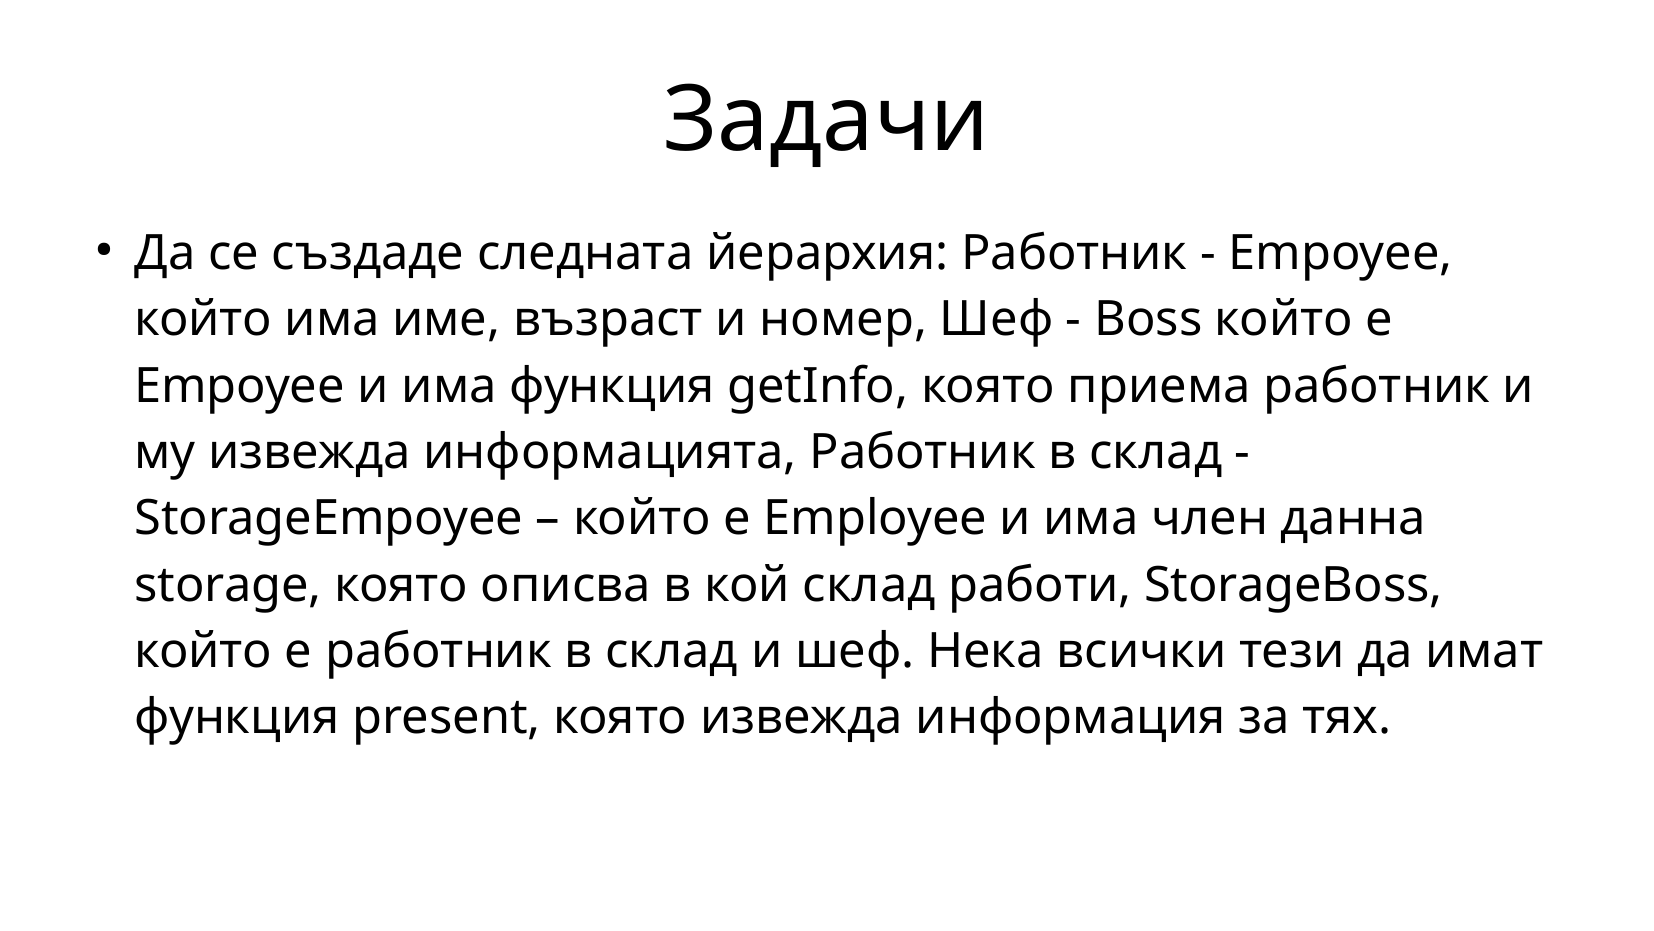

# Задачи
Да се създаде следната йерархия: Работник - Empoyee, който има име, възраст и номер, Шеф - Boss който е Empoyee и има функция getInfo, която приема работник и му извежда информацията, Работник в склад - StorageEmpoyee – който е Employee и има член данна storage, която описва в кой склад работи, StorageBoss, който е работник в склад и шеф. Нека всички тези да имат функция present, която извежда информация за тях.